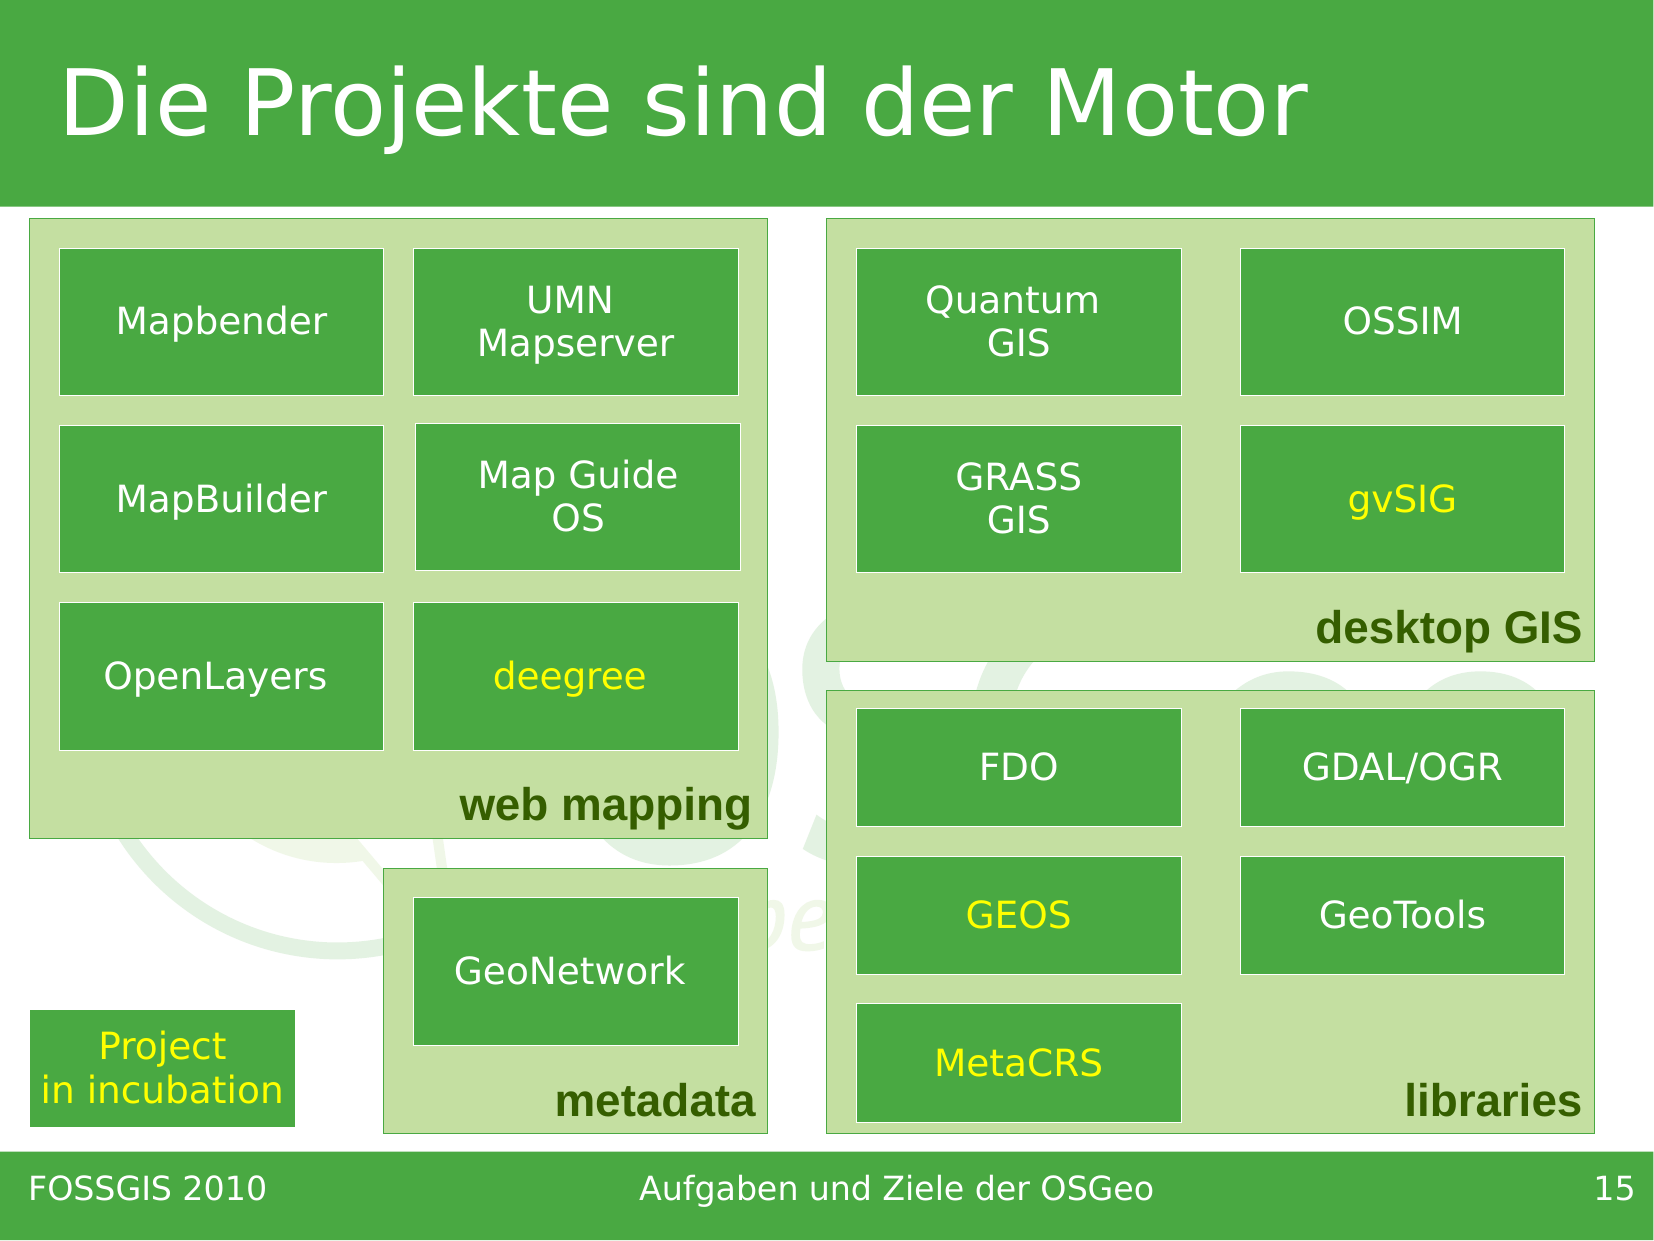

# Die Projekte sind der Motor
Mapbender
UMN
Mapserver
Map Guide
OS
MapBuilder
OpenLayers
deegree
web mapping
Quantum
GIS
OSSIM
GRASS
GIS
gvSIG
desktop GIS
FDO
GDAL/OGR
GEOS
GeoTools
GeoNetwork
metadata
MetaCRS
Project
in incubation
libraries
FOSSGIS 2010
Aufgaben und Ziele der OSGeo
15